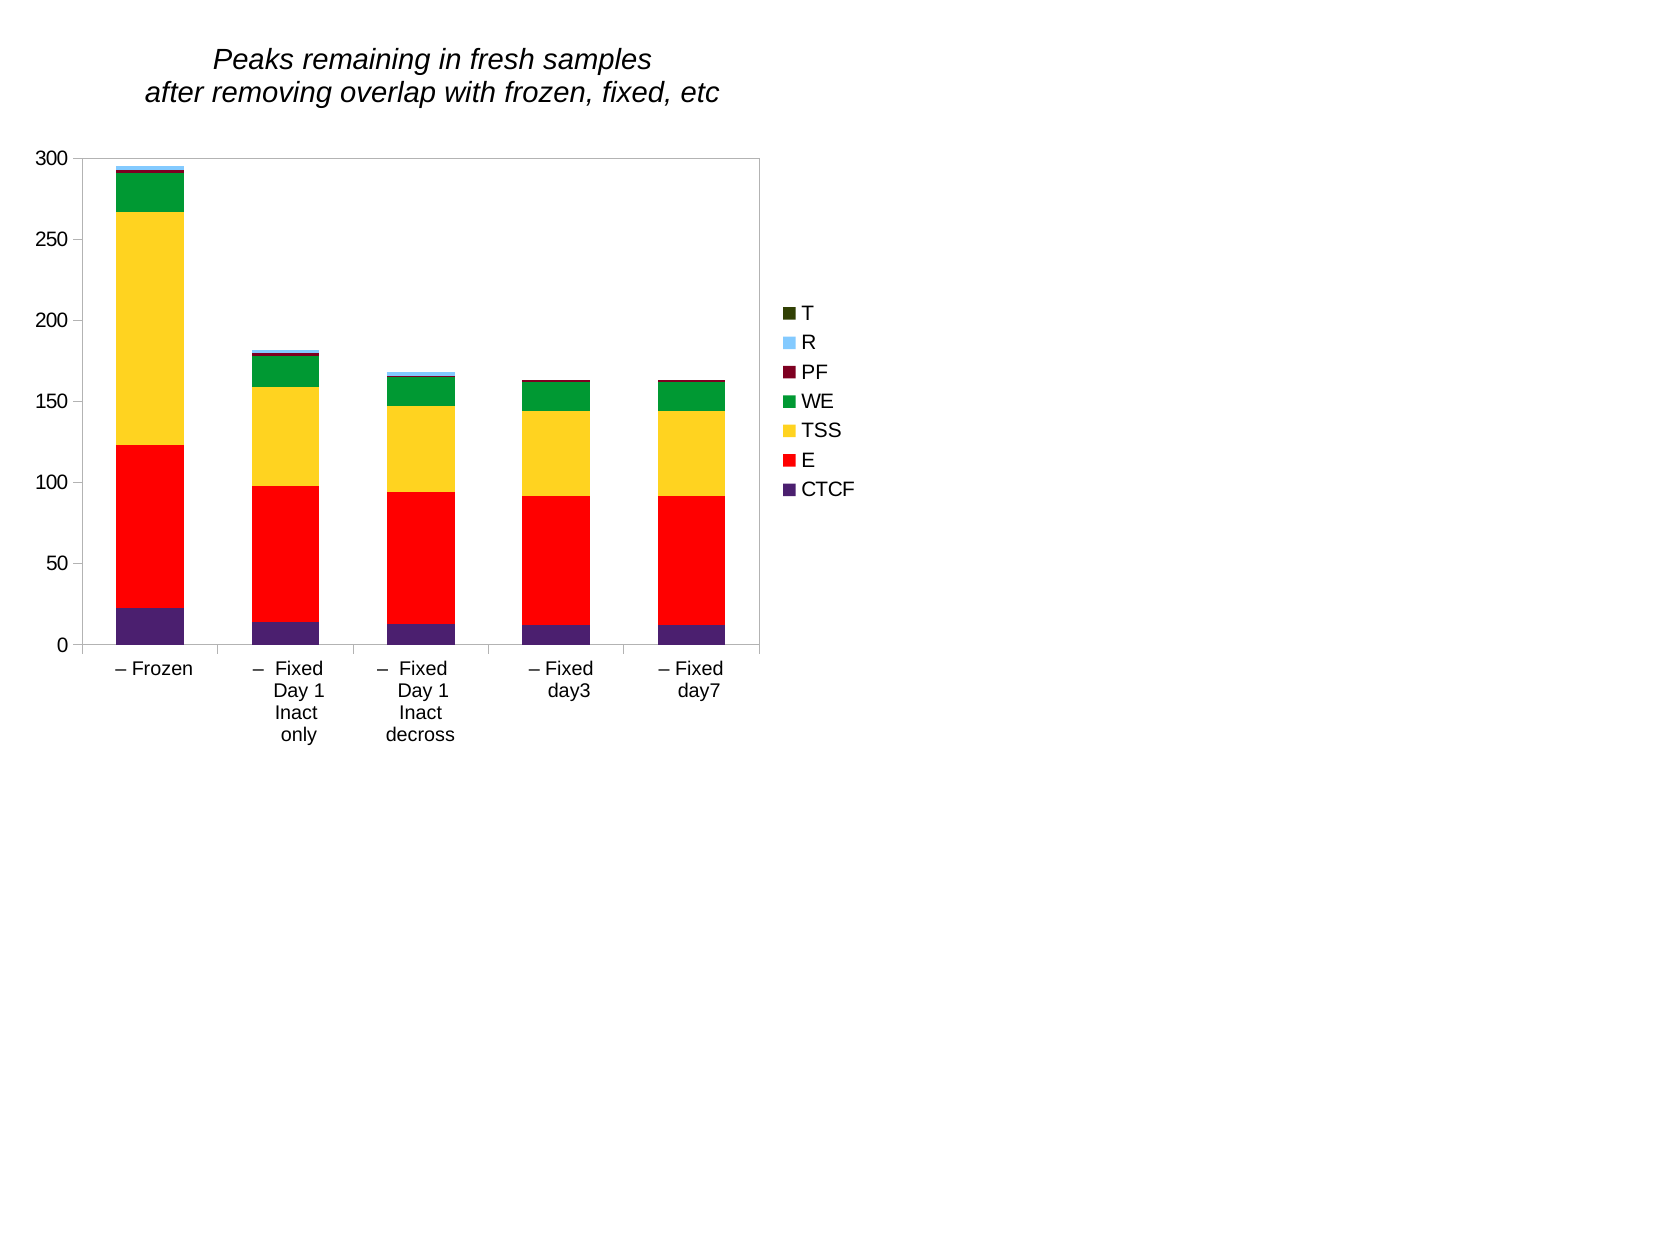

Peaks remaining in fresh samples
after removing overlap with frozen, fixed, etc
### Chart
| Category | CTCF | E | TSS | WE | PF | R | T |
|---|---|---|---|---|---|---|---|
| – frozen | 23.0 | 100.0 | 144.0 | 24.0 | 2.0 | 2.0 | 0.0 |
| – fixed d1 inact only | 14.0 | 84.0 | 61.0 | 19.0 | 2.0 | 2.0 | 0.0 |
| – fixed d1 inact decross | 13.0 | 81.0 | 53.0 | 18.0 | 1.0 | 2.0 | 0.0 |
| – fixed d3 | 12.0 | 80.0 | 52.0 | 18.0 | 1.0 | 0.0 | 0.0 |
| – fixed d7 | 12.0 | 80.0 | 52.0 | 18.0 | 1.0 | 0.0 | 0.0 |– Frozen
– Fixed
 Day 1
 Inact
 decross
– Fixed
 day3
– Fixed
 Day 1
 Inact
 only
– Fixed
 day7